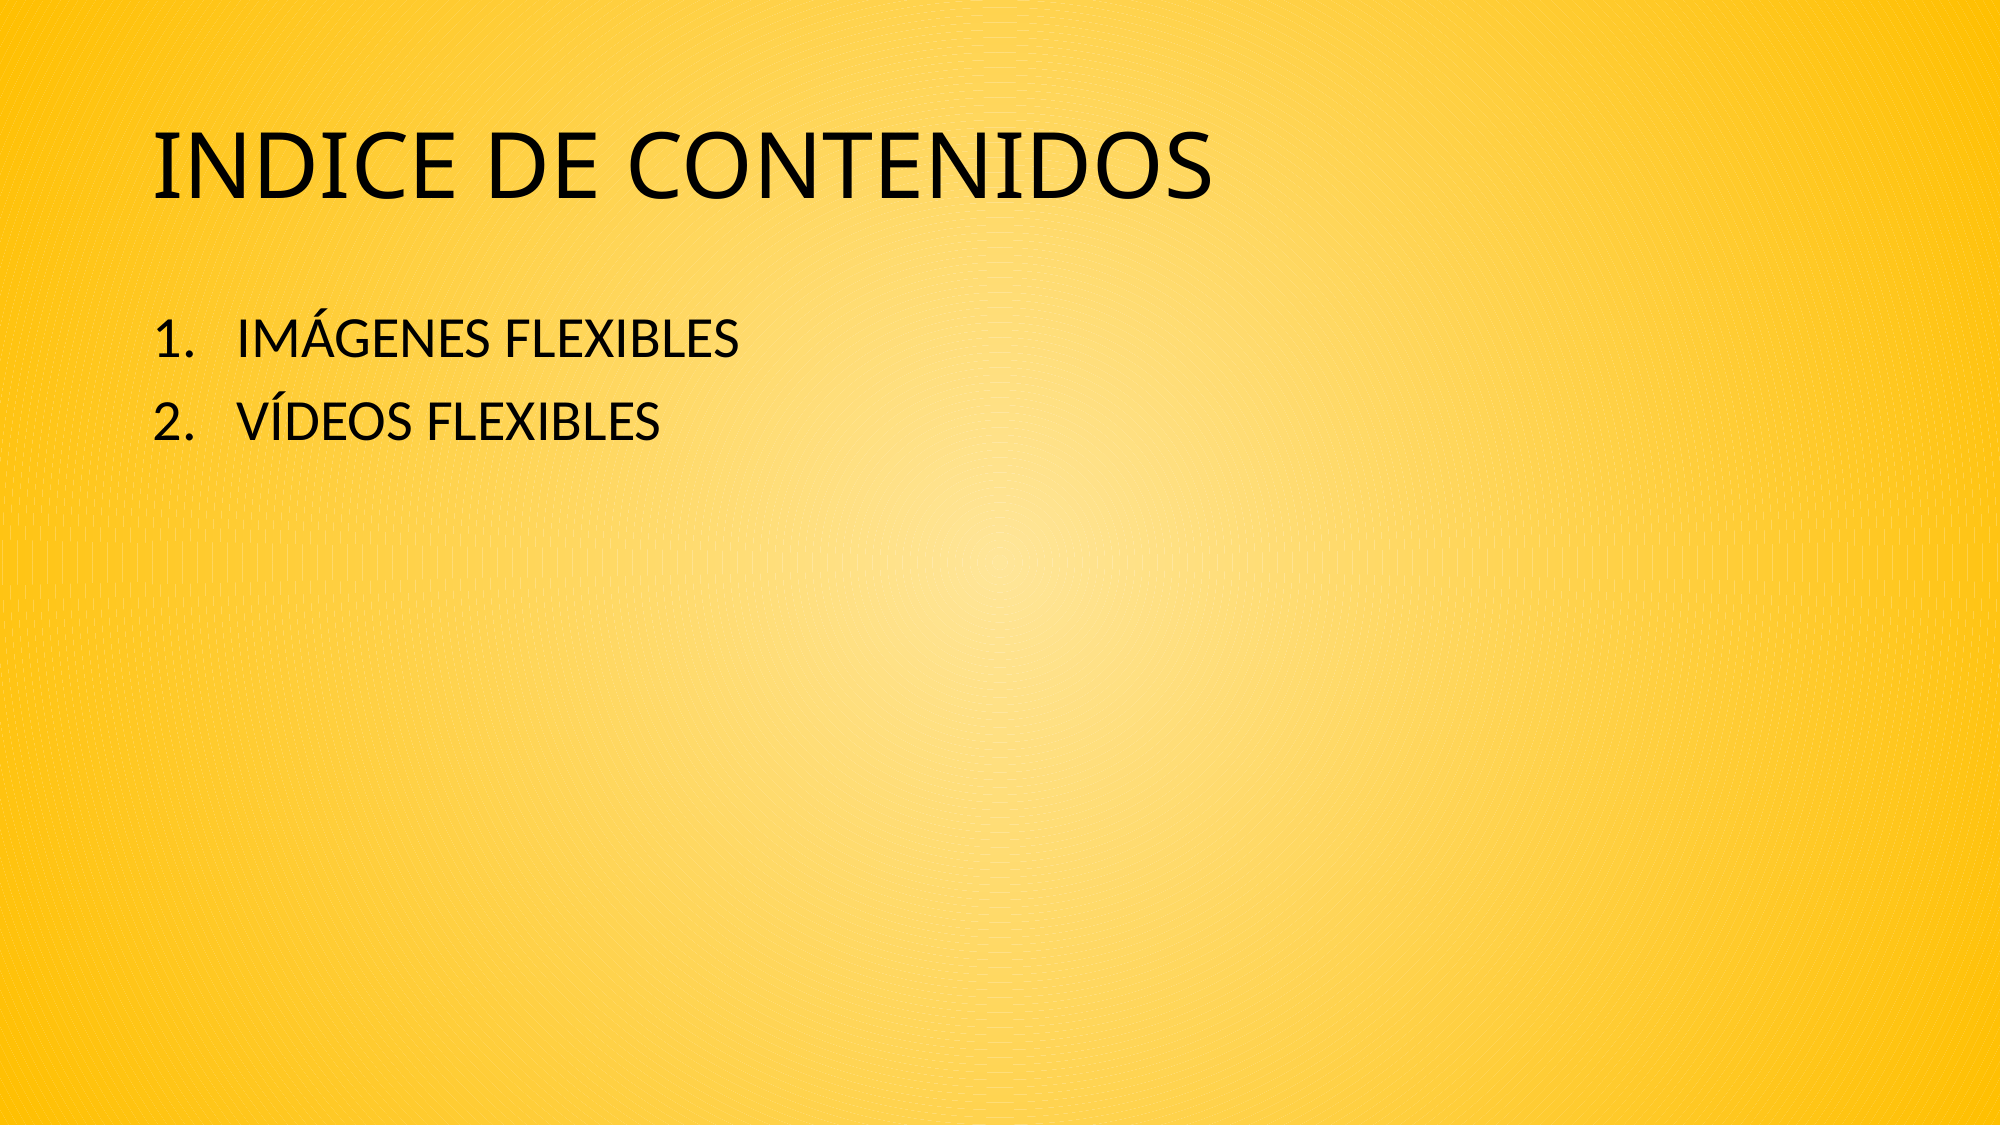

# INDICE DE CONTENIDOS
IMÁGENES FLEXIBLES
VÍDEOS FLEXIBLES